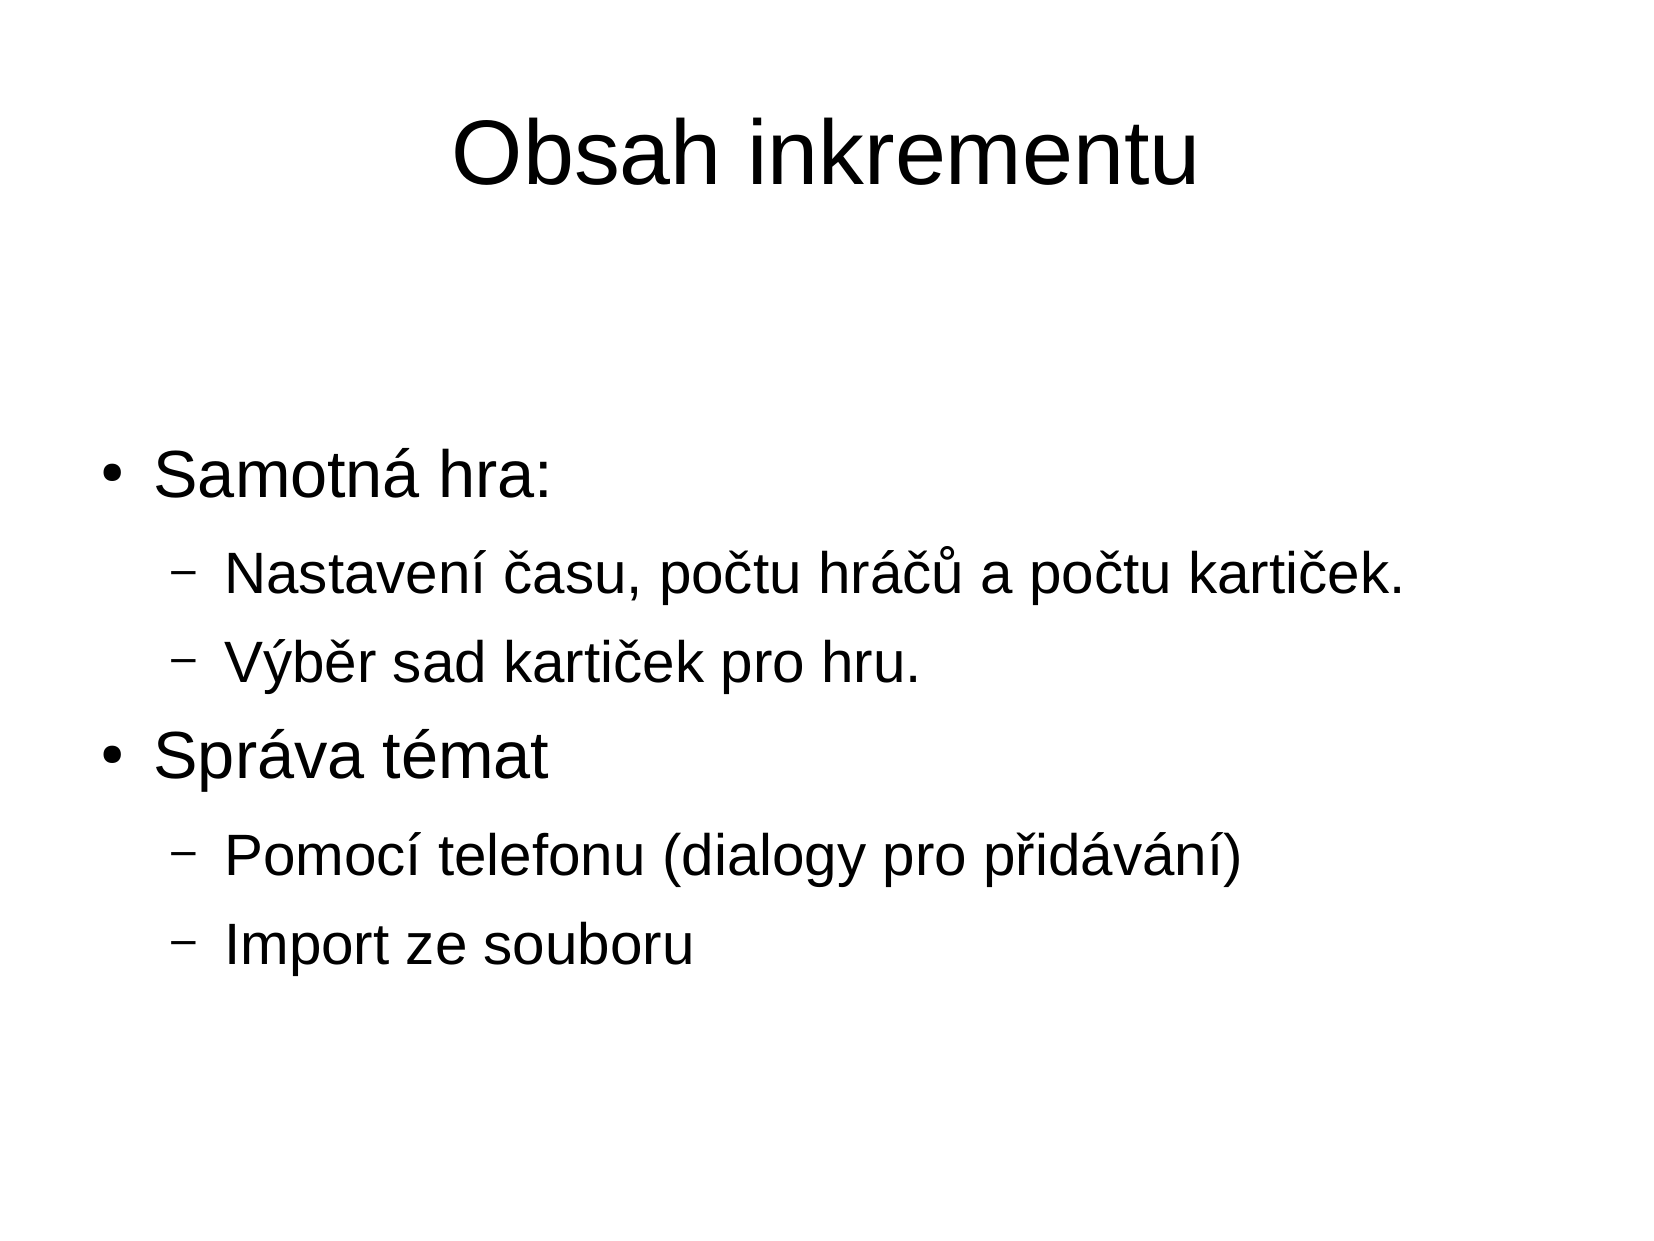

# Obsah inkrementu
Samotná hra:
Nastavení času, počtu hráčů a počtu kartiček.
Výběr sad kartiček pro hru.
Správa témat
Pomocí telefonu (dialogy pro přidávání)
Import ze souboru